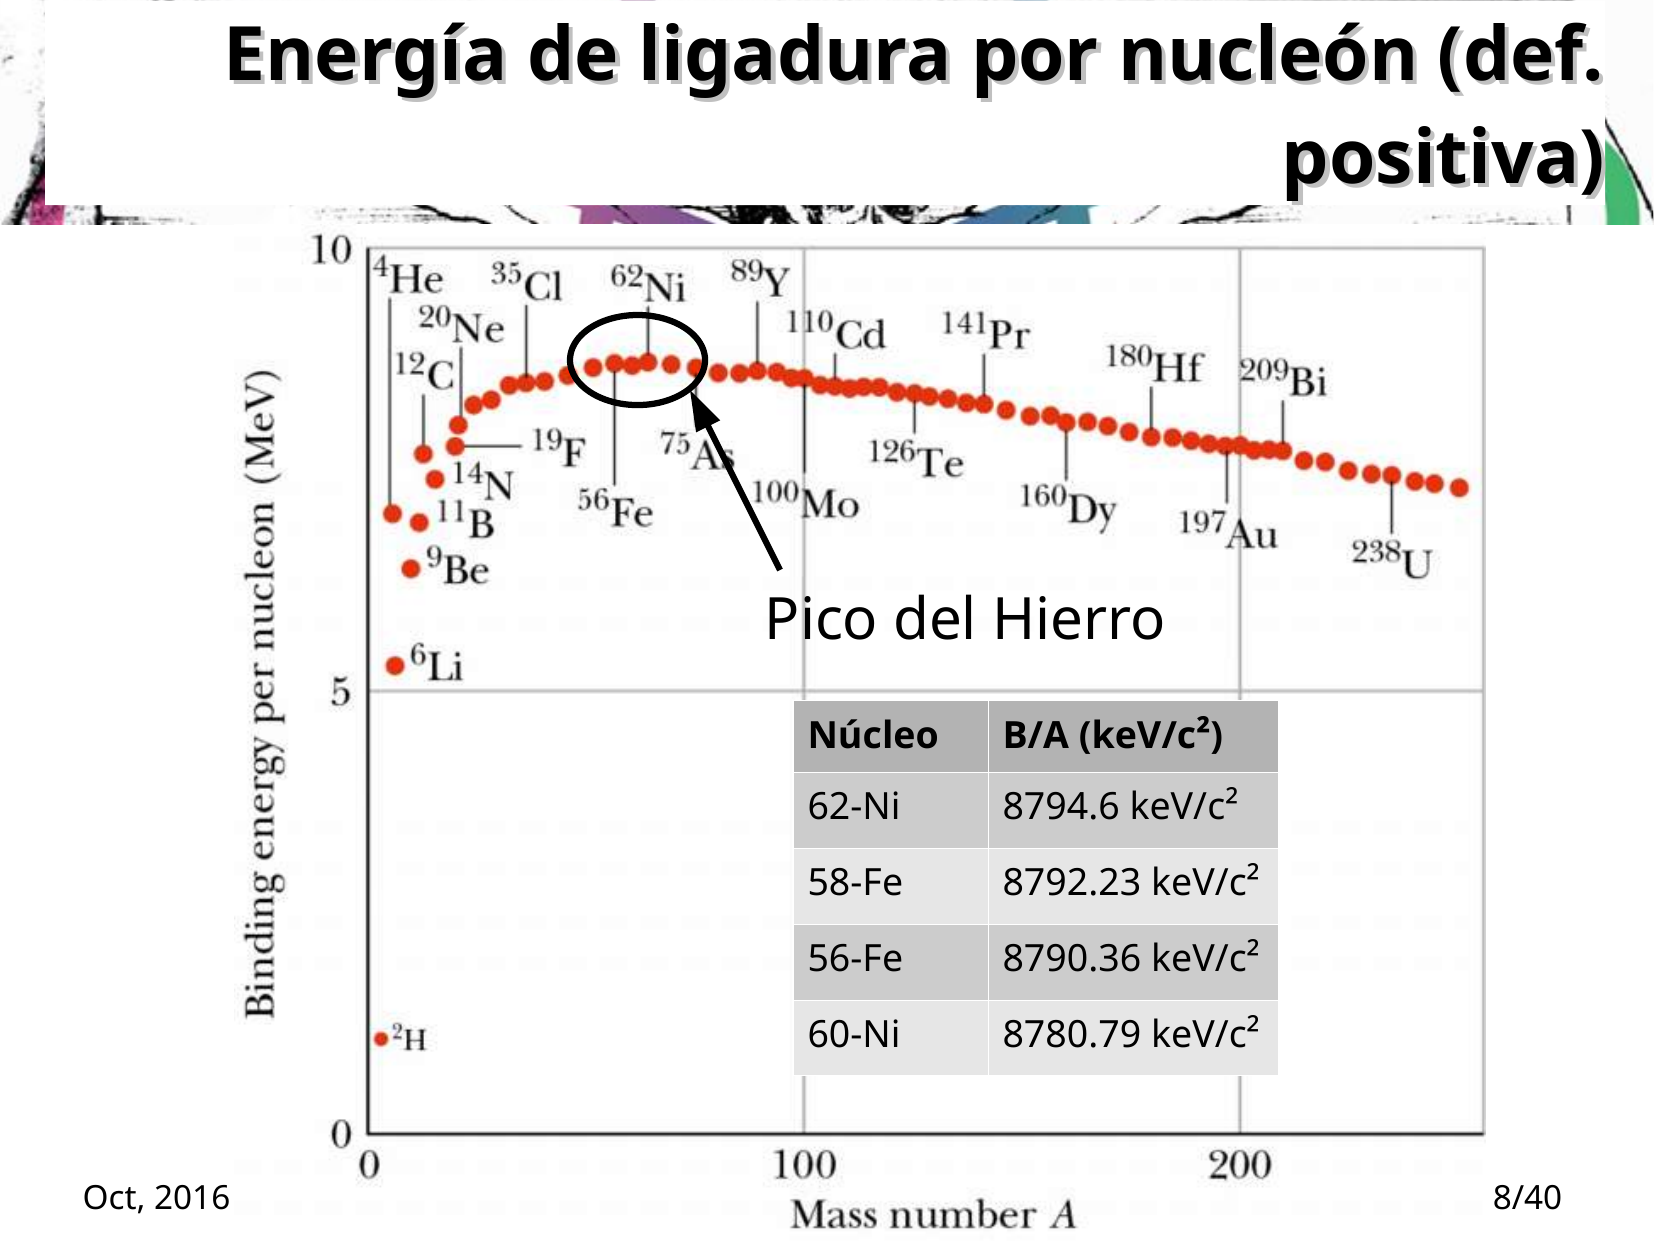

# Energía de ligadura por nucleón (def. positiva)
Pico del Hierro
| Núcleo | B/A (keV/c²) |
| --- | --- |
| 62-Ni | 8794.6 keV/c² |
| 58-Fe | 8792.23 keV/c² |
| 56-Fe | 8790.36 keV/c² |
| 60-Ni | 8780.79 keV/c² |
Oct, 2016
Asorey - Balseiro 2016 Física Médica - 02/04
18